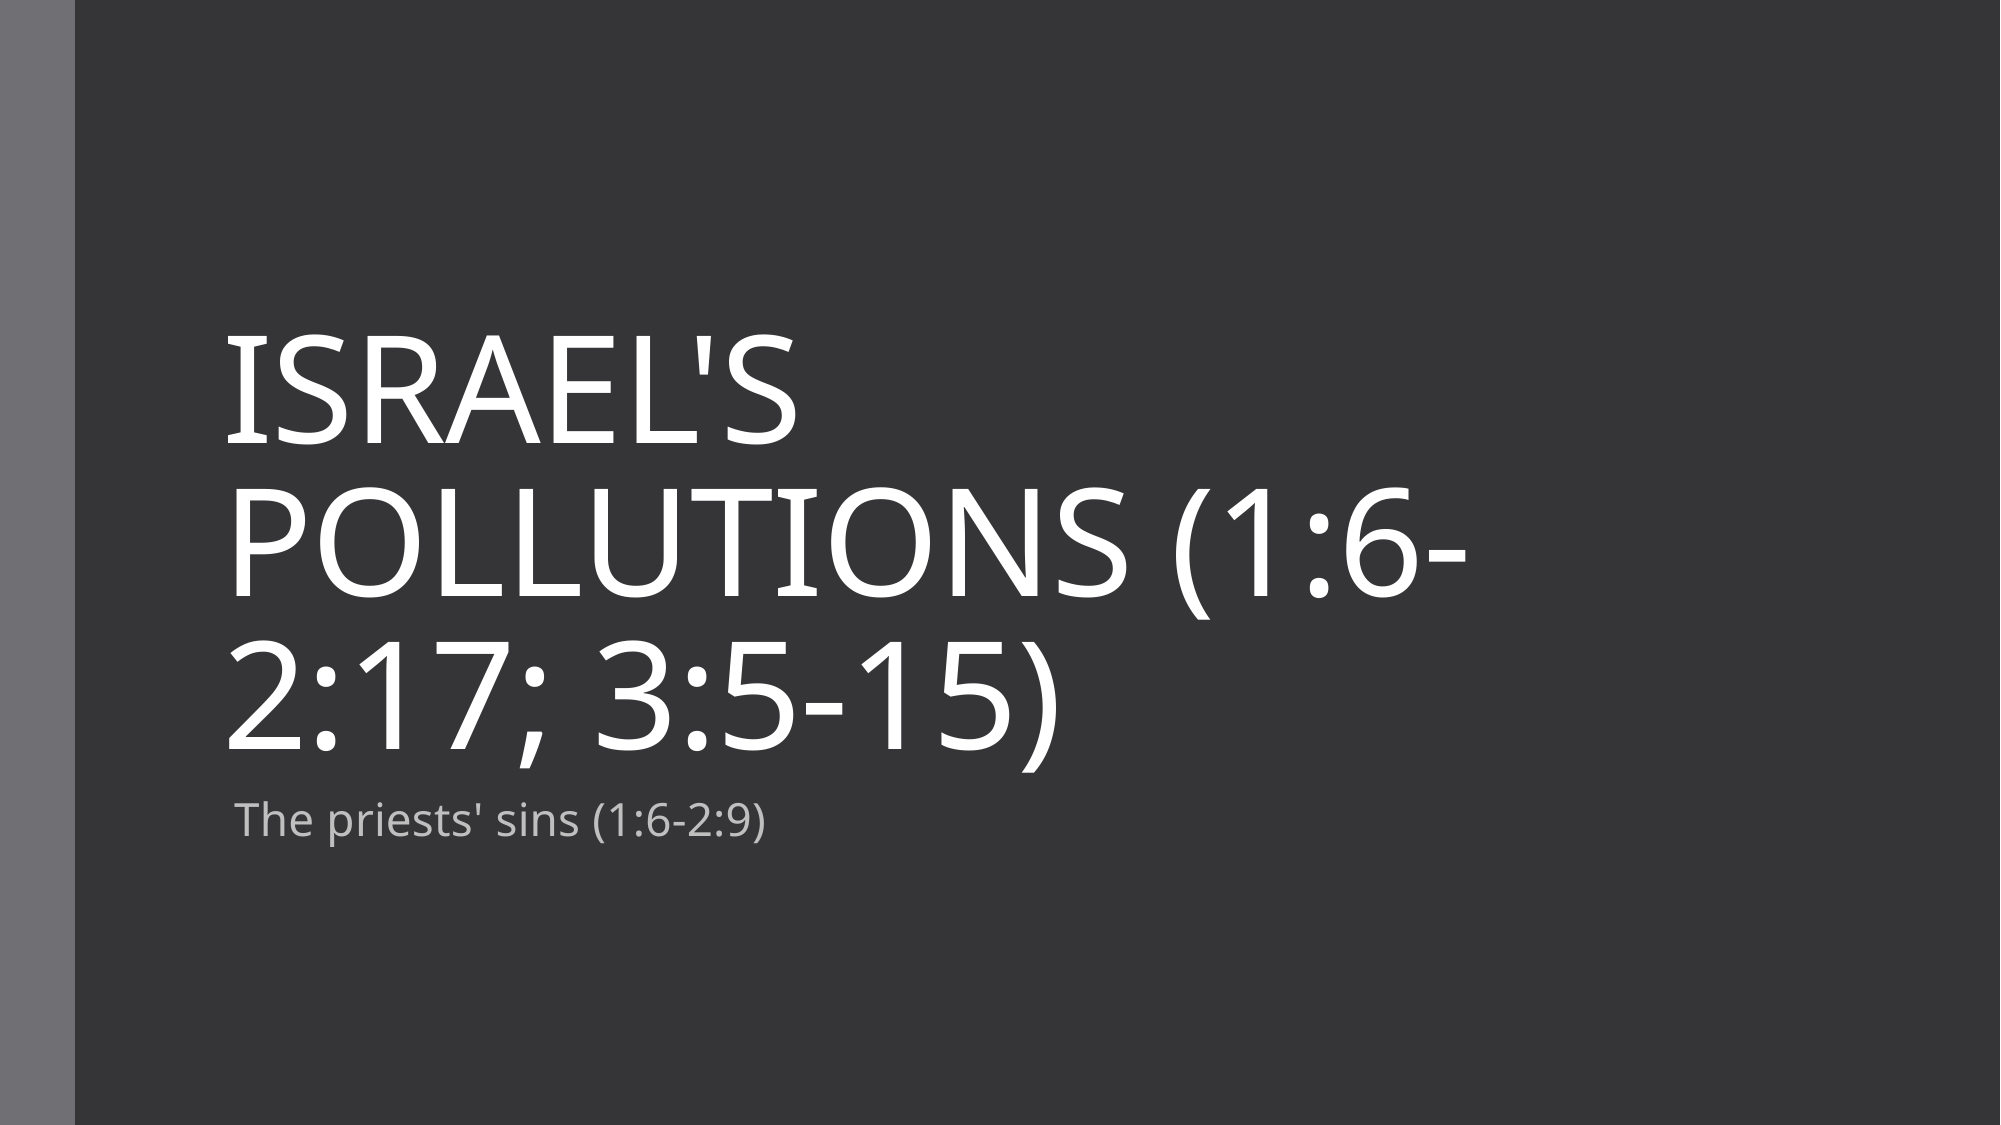

# ISRAEL'S POLLUTIONS (1:6-2:17; 3:5-15)
 The priests' sins (1:6-2:9)